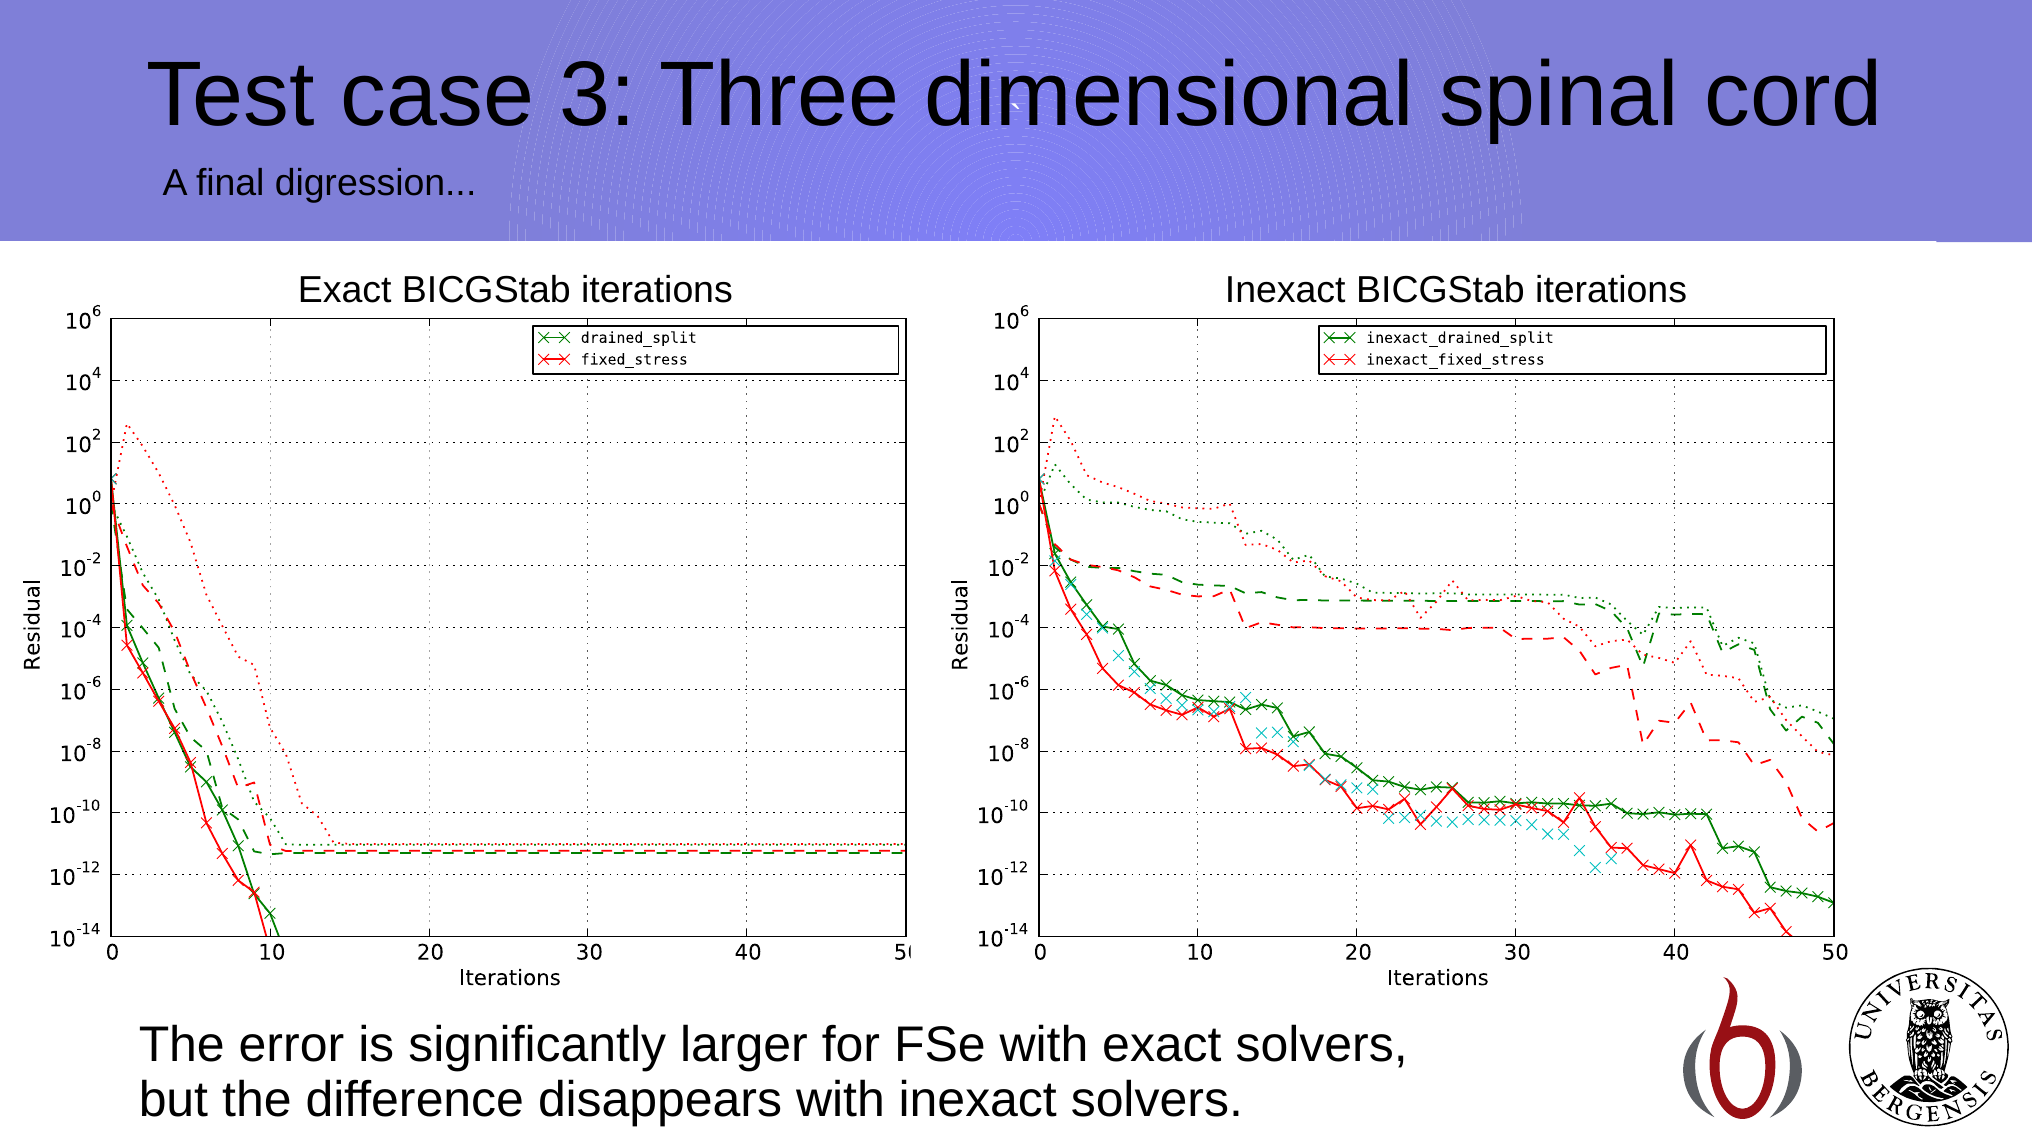

# Test case 3: Three dimensional spinal cord
A final digression...
Exact BICGStab iterations
Inexact BICGStab iterations
The error is significantly larger for FSe with exact solvers,
but the difference disappears with inexact solvers.